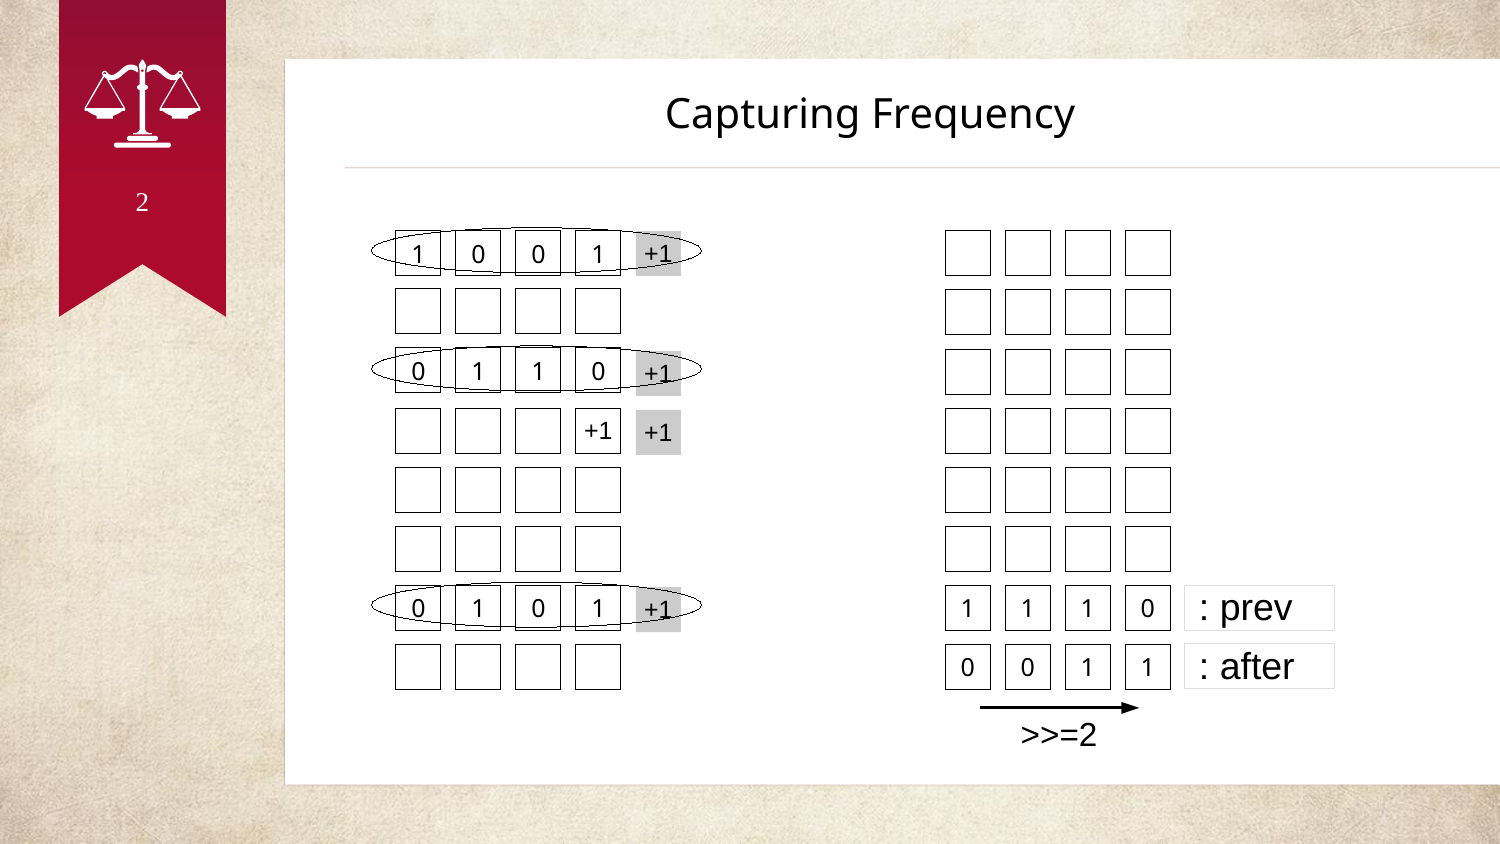

Capturing Frequency
1
0
0
1
+1
0
1
1
0
+1
+1
+1
0
1
0
1
1
1
1
0
: prev
+1
: after
0
0
1
1
>>=2